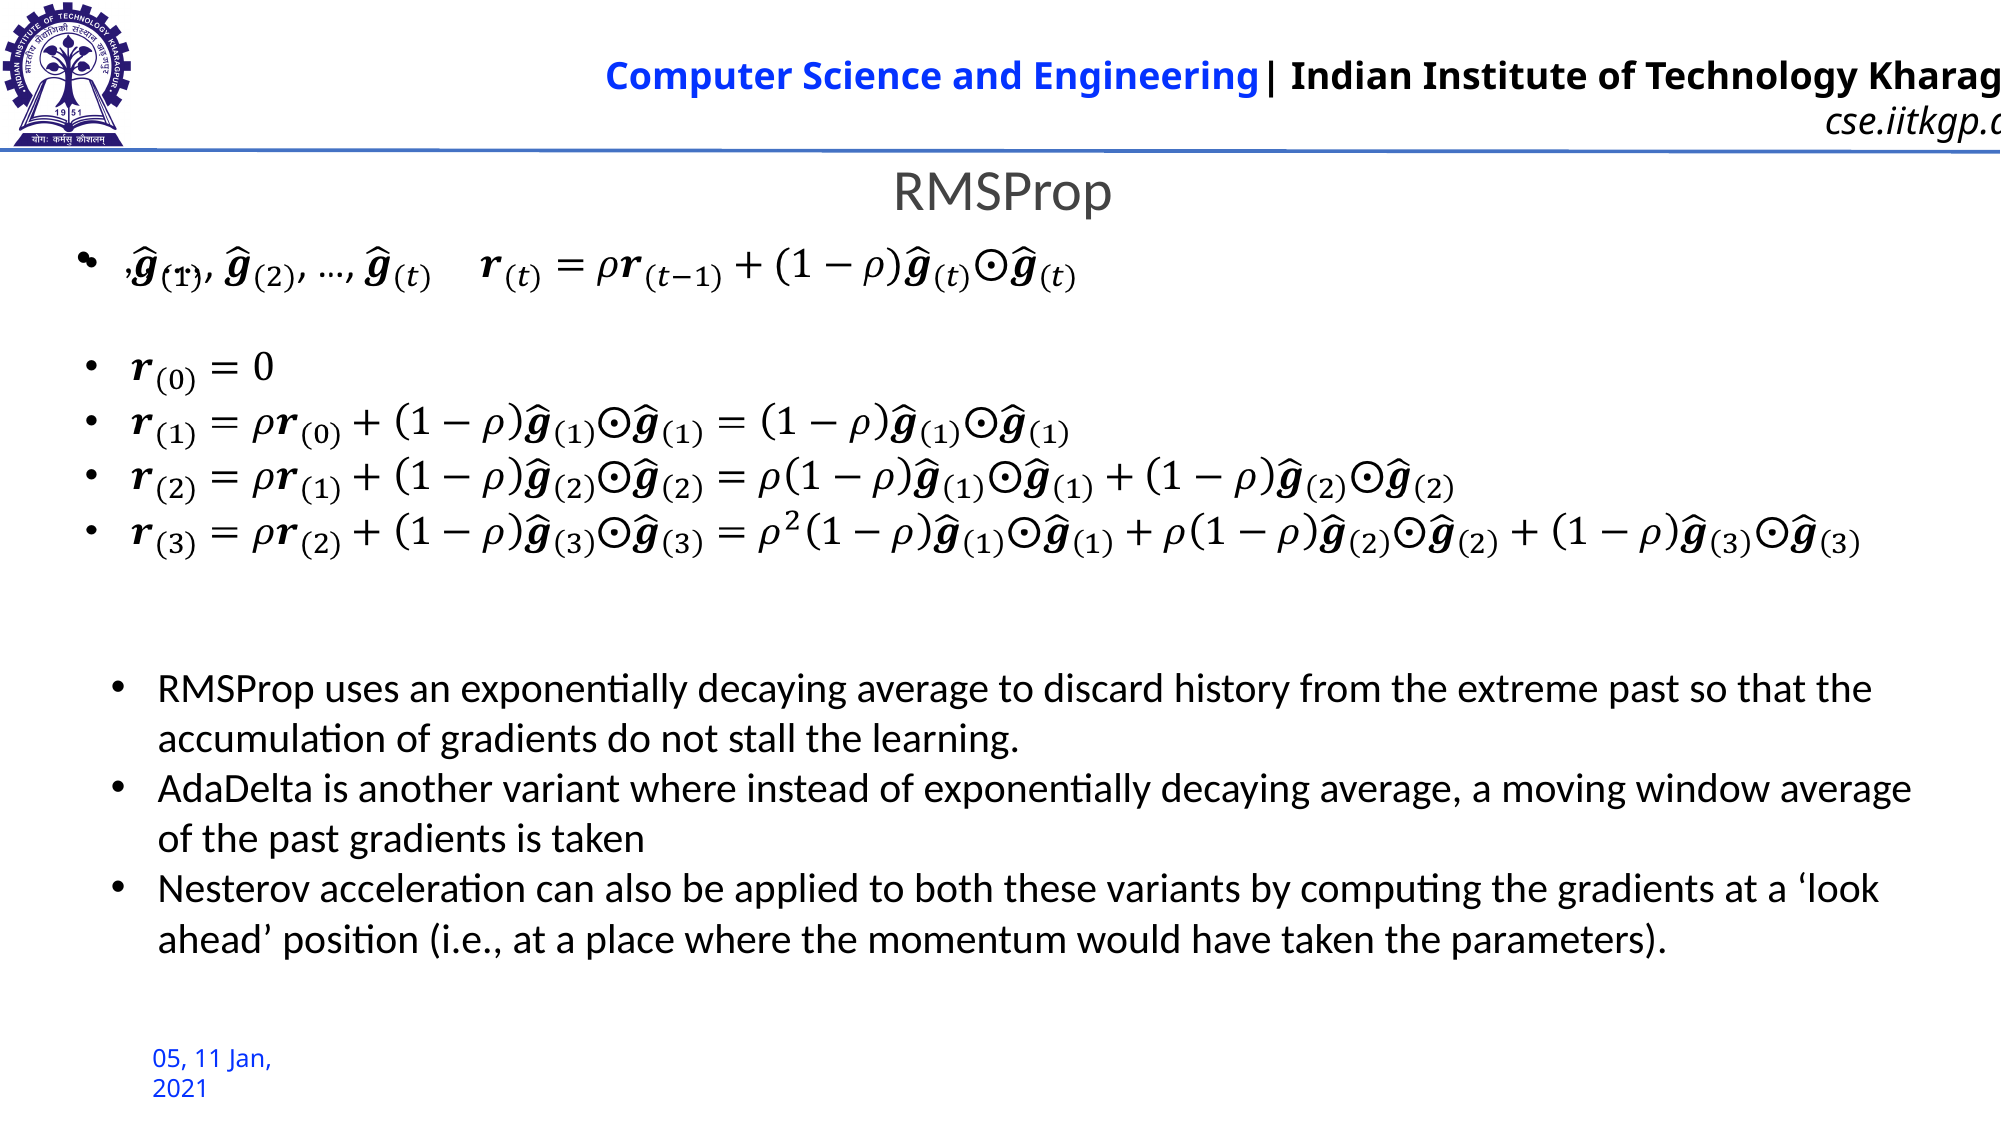

RMSProp
, , …,
RMSProp uses an exponentially decaying average to discard history from the extreme past so that the accumulation of gradients do not stall the learning.
AdaDelta is another variant where instead of exponentially decaying average, a moving window average of the past gradients is taken
Nesterov acceleration can also be applied to both these variants by computing the gradients at a ‘look ahead’ position (i.e., at a place where the momentum would have taken the parameters).
05, 11 Jan, 2021